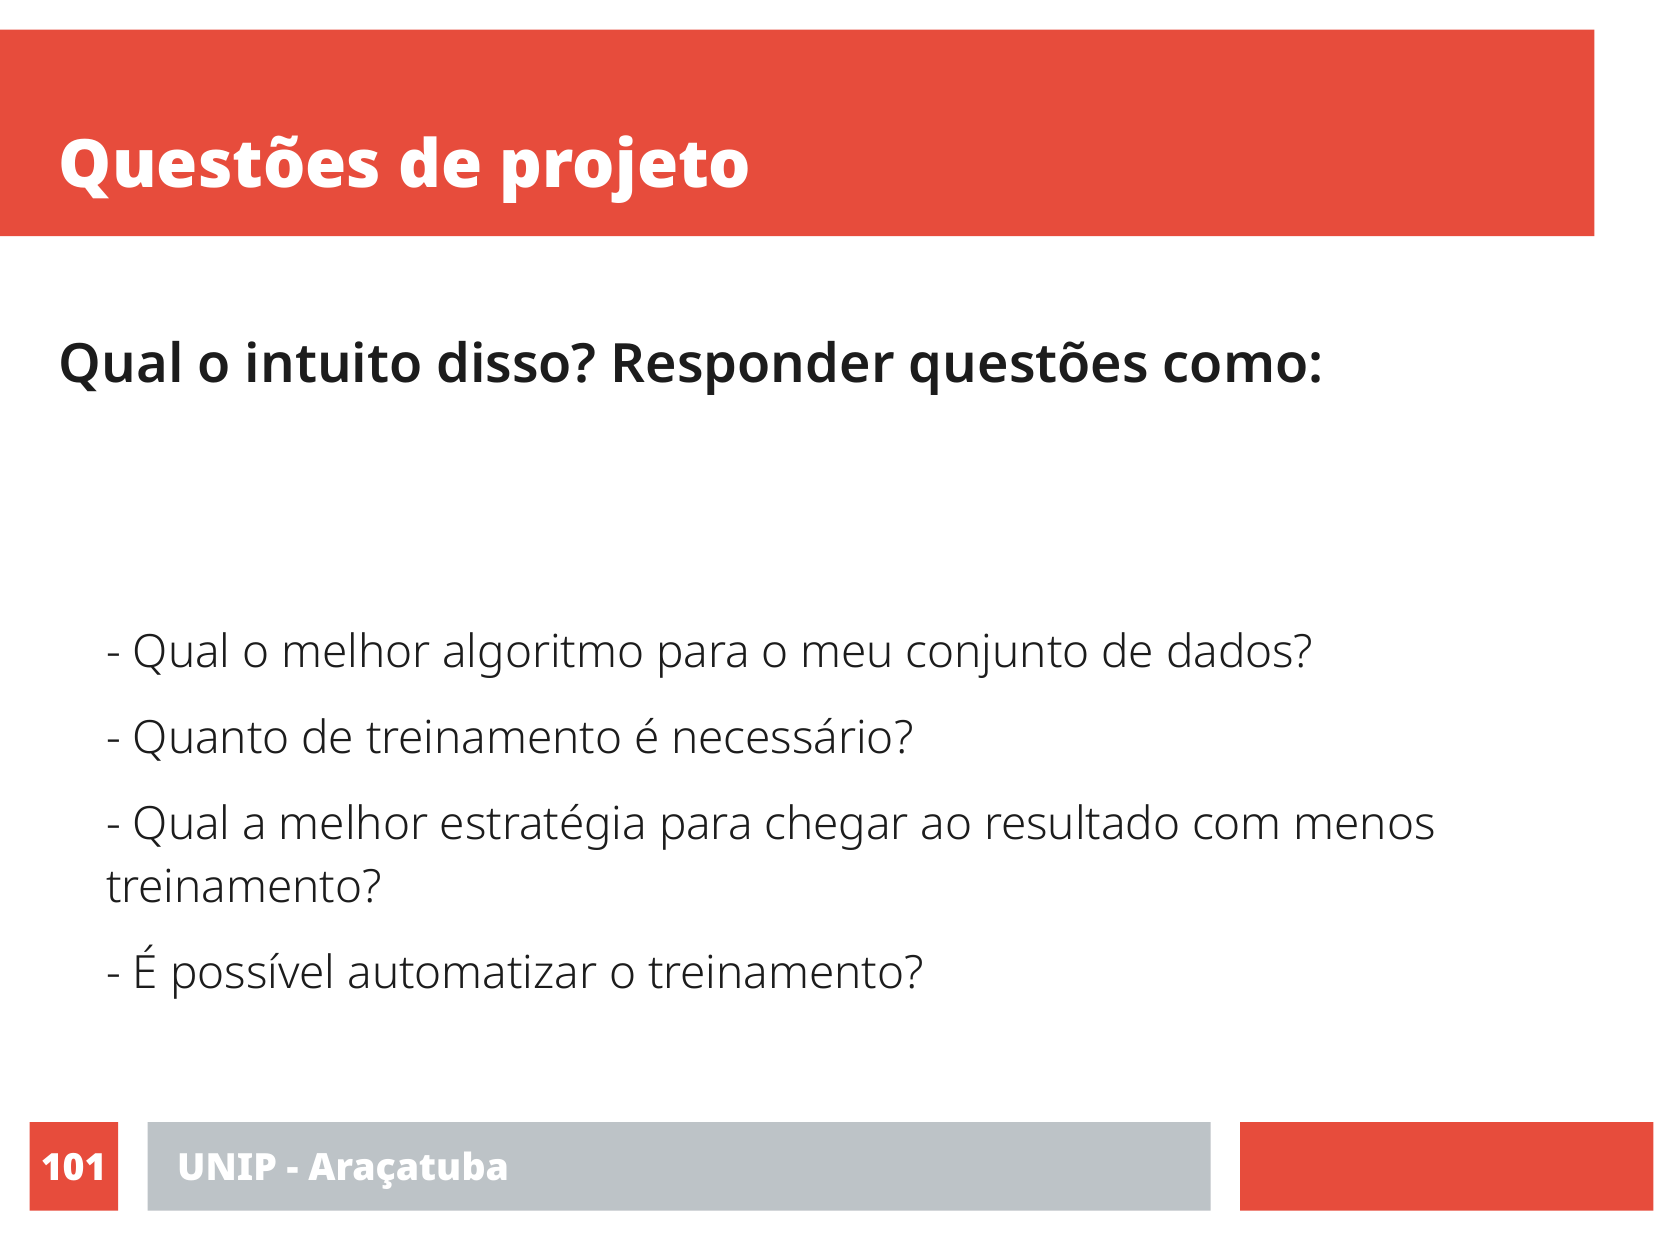

# Questões de projeto
Qual o intuito disso? Responder questões como:
- Qual o melhor algoritmo para o meu conjunto de dados?
- Quanto de treinamento é necessário?
- Qual a melhor estratégia para chegar ao resultado com menos treinamento?
- É possível automatizar o treinamento?
101
UNIP - Araçatuba